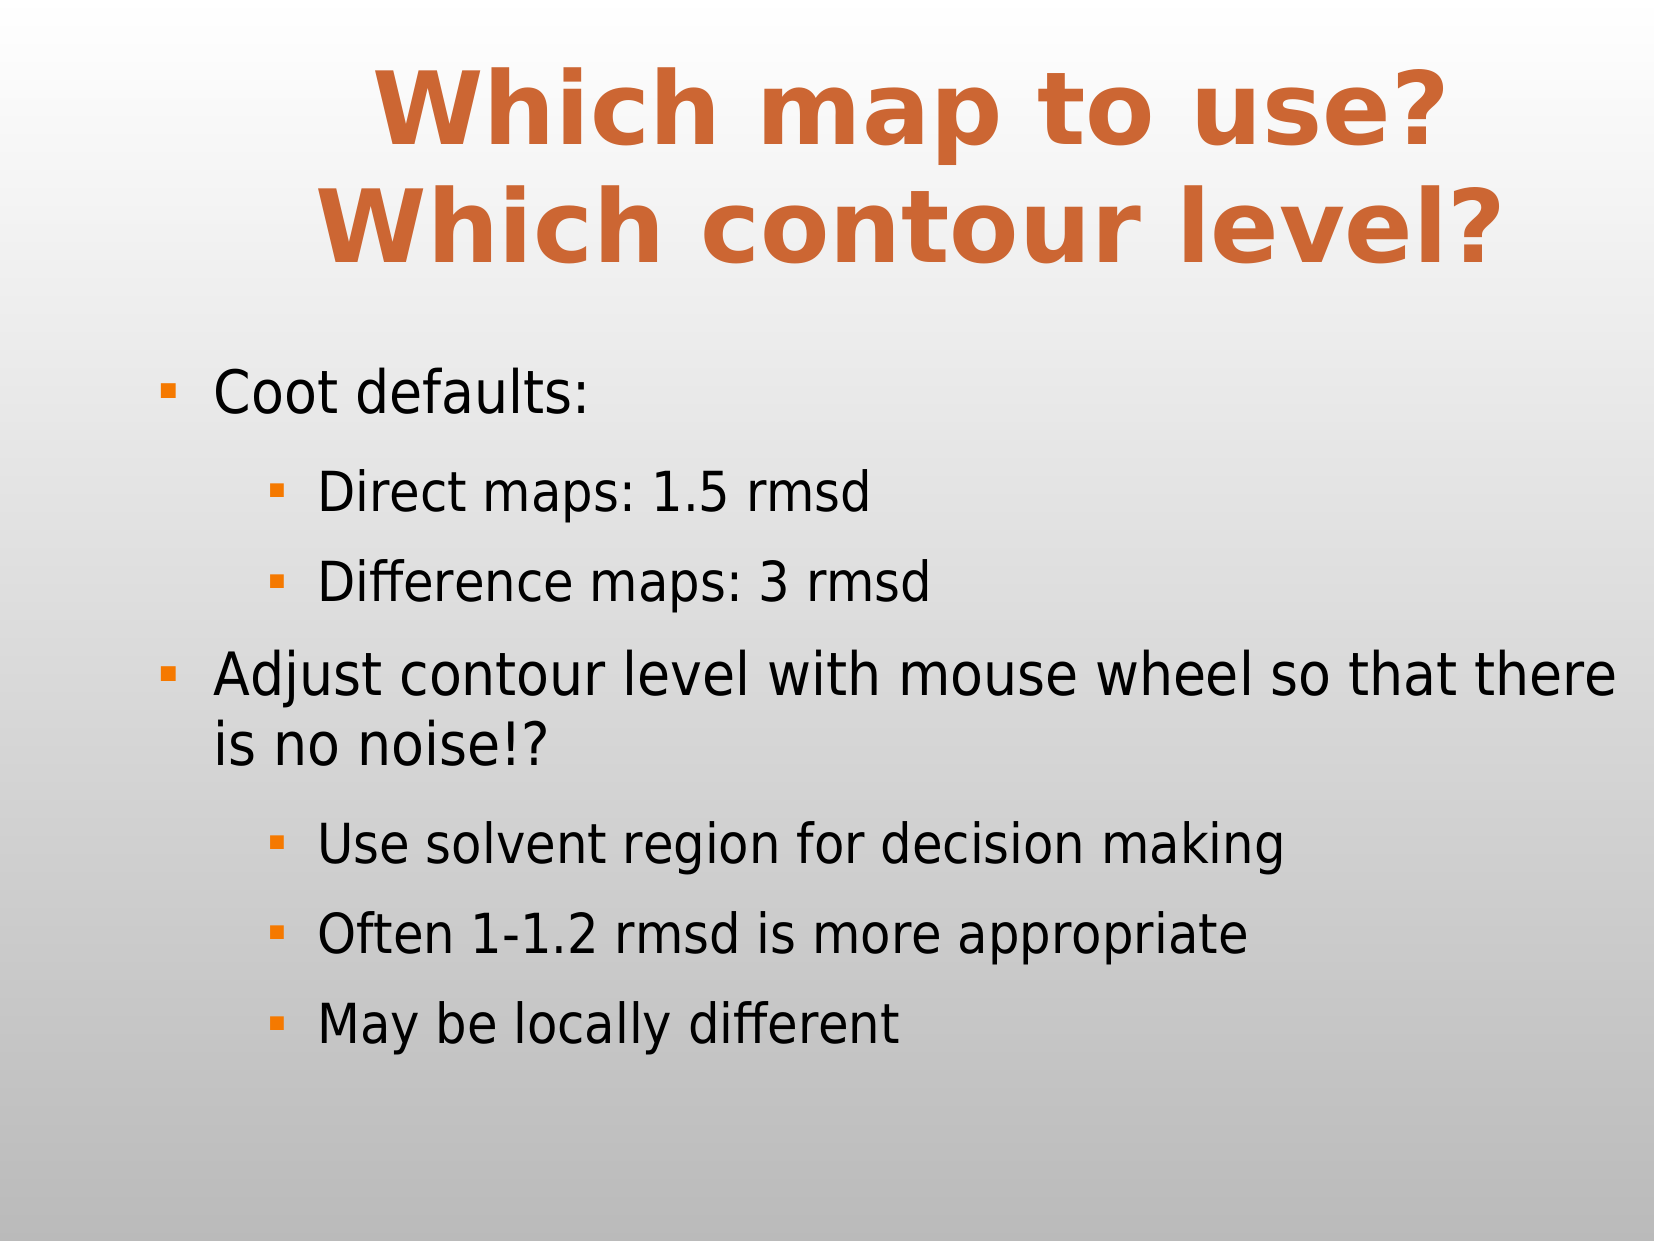

# Which map to use? Which contour level?
Coot defaults:
Direct maps: 1.5 rmsd
Difference maps: 3 rmsd
Adjust contour level with mouse wheel so that there is no noise!?
Use solvent region for decision making
Often 1-1.2 rmsd is more appropriate
May be locally different